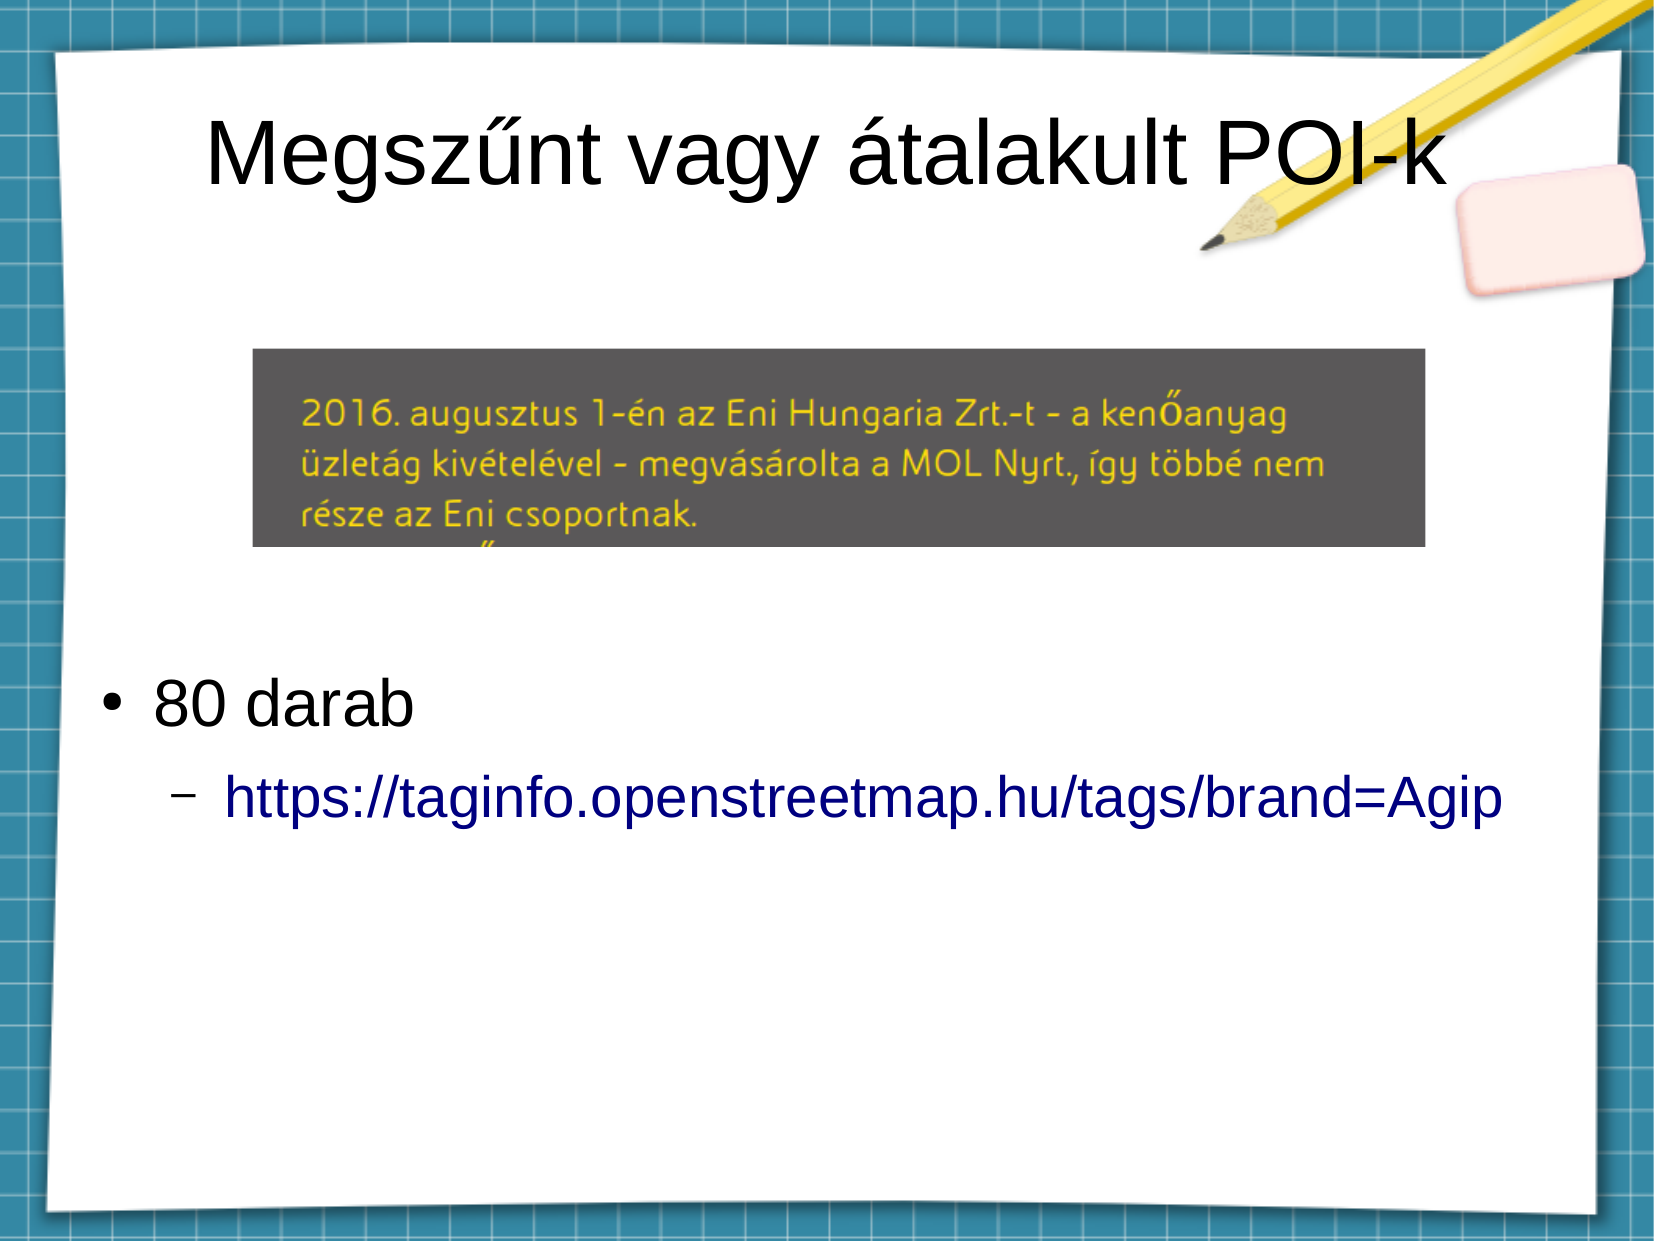

# Megszűnt vagy átalakult POI-k
80 darab
https://taginfo.openstreetmap.hu/tags/brand=Agip